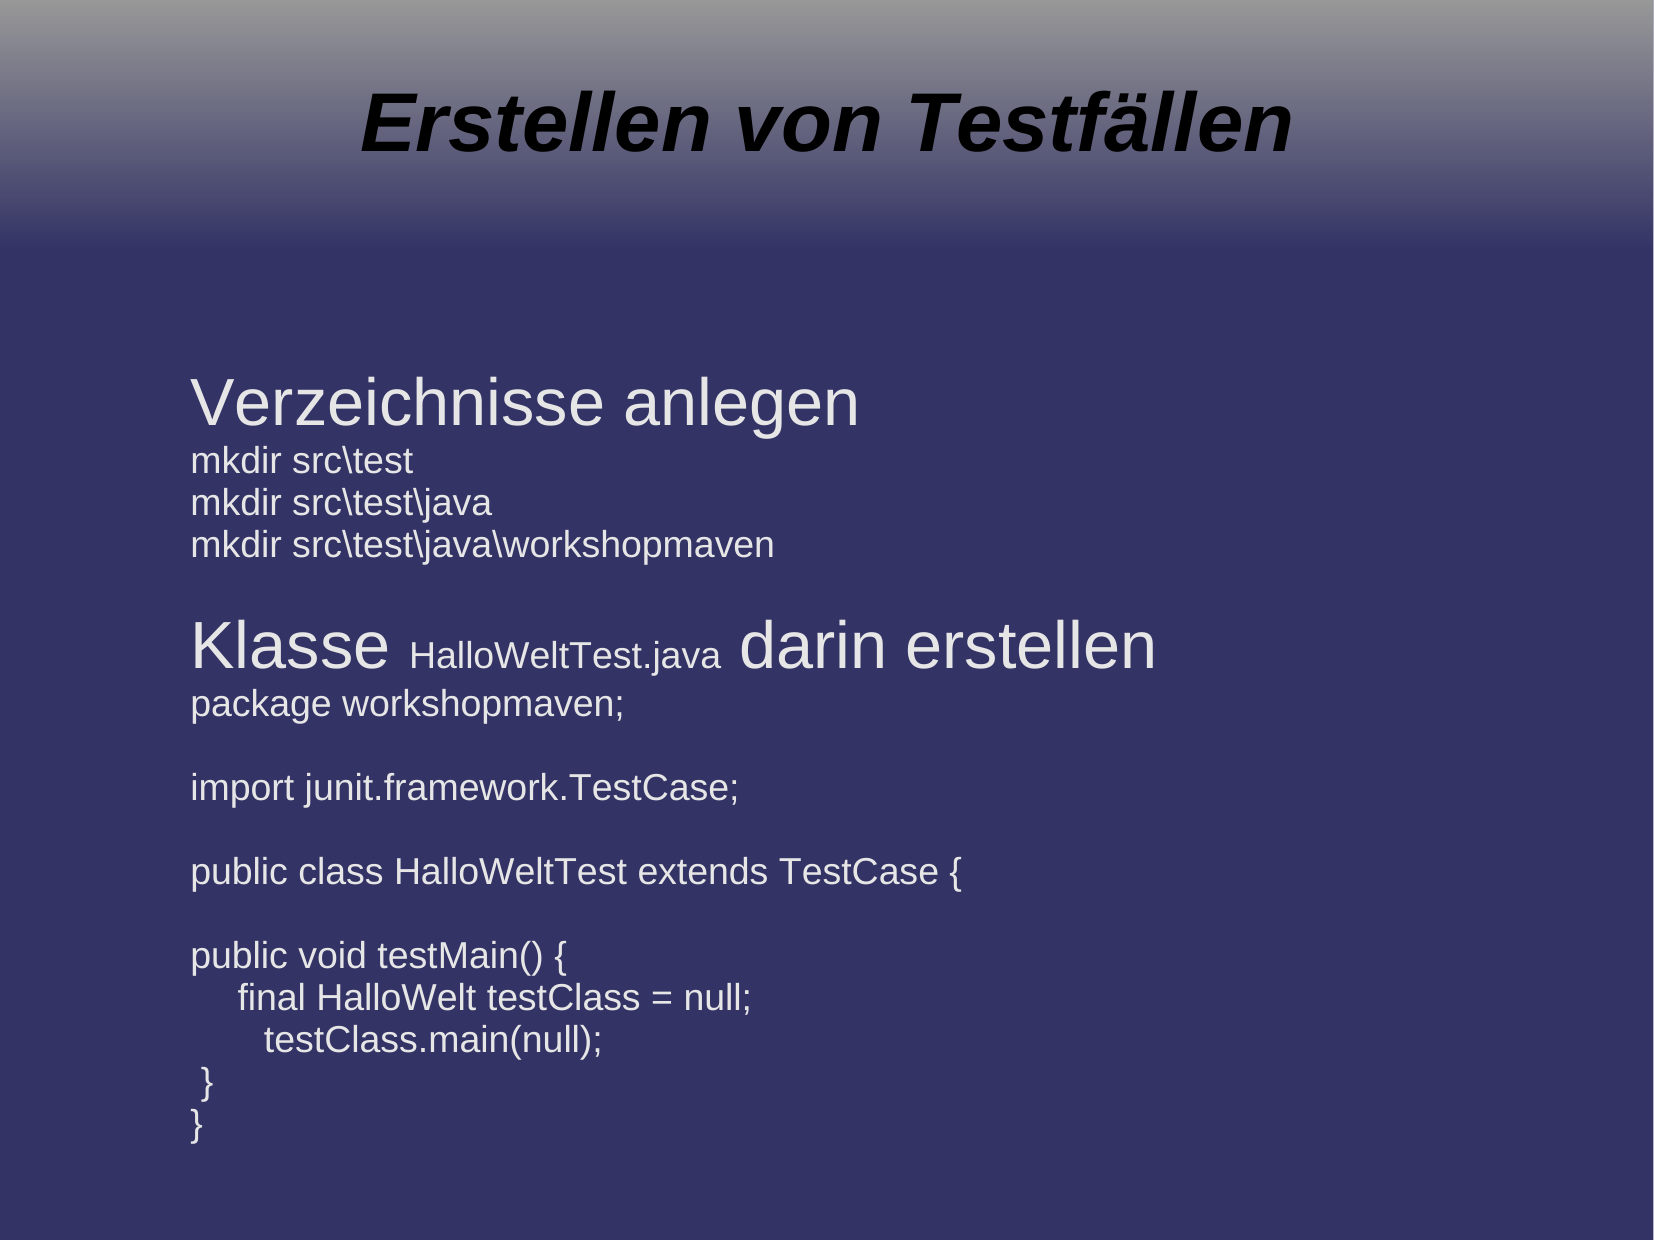

# Erstellen von Testfällen
Verzeichnisse anlegen
mkdir src\test
mkdir src\test\java
mkdir src\test\java\workshopmaven
Klasse HalloWeltTest.java darin erstellen
package workshopmaven;
import junit.framework.TestCase;
public class HalloWeltTest extends TestCase {
public void testMain() {
final HalloWelt testClass = null;
 testClass.main(null);
 }
}